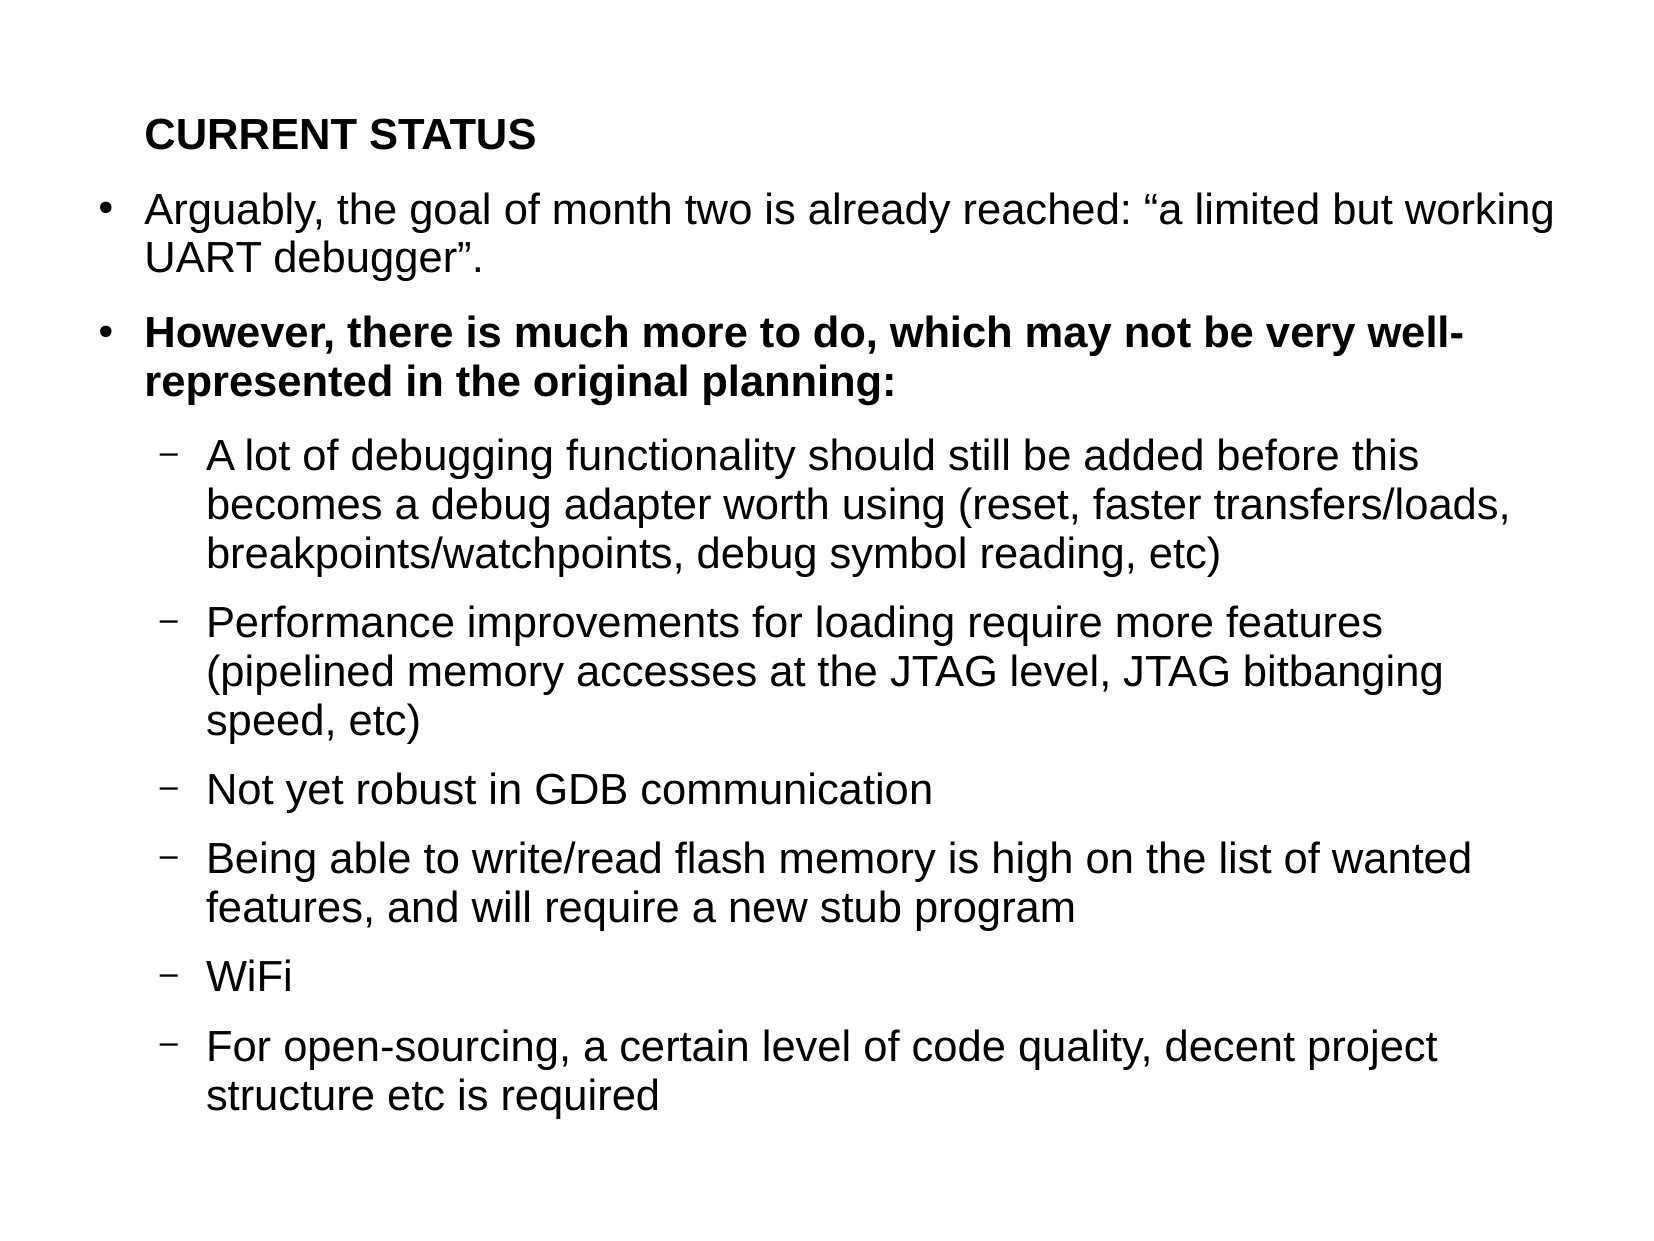

# CURRENT STATUS
Arguably, the goal of month two is already reached: “a limited but working UART debugger”.
However, there is much more to do, which may not be very well-represented in the original planning:
A lot of debugging functionality should still be added before this becomes a debug adapter worth using (reset, faster transfers/loads, breakpoints/watchpoints, debug symbol reading, etc)
Performance improvements for loading require more features (pipelined memory accesses at the JTAG level, JTAG bitbanging speed, etc)
Not yet robust in GDB communication
Being able to write/read flash memory is high on the list of wanted features, and will require a new stub program
WiFi
For open-sourcing, a certain level of code quality, decent project structure etc is required